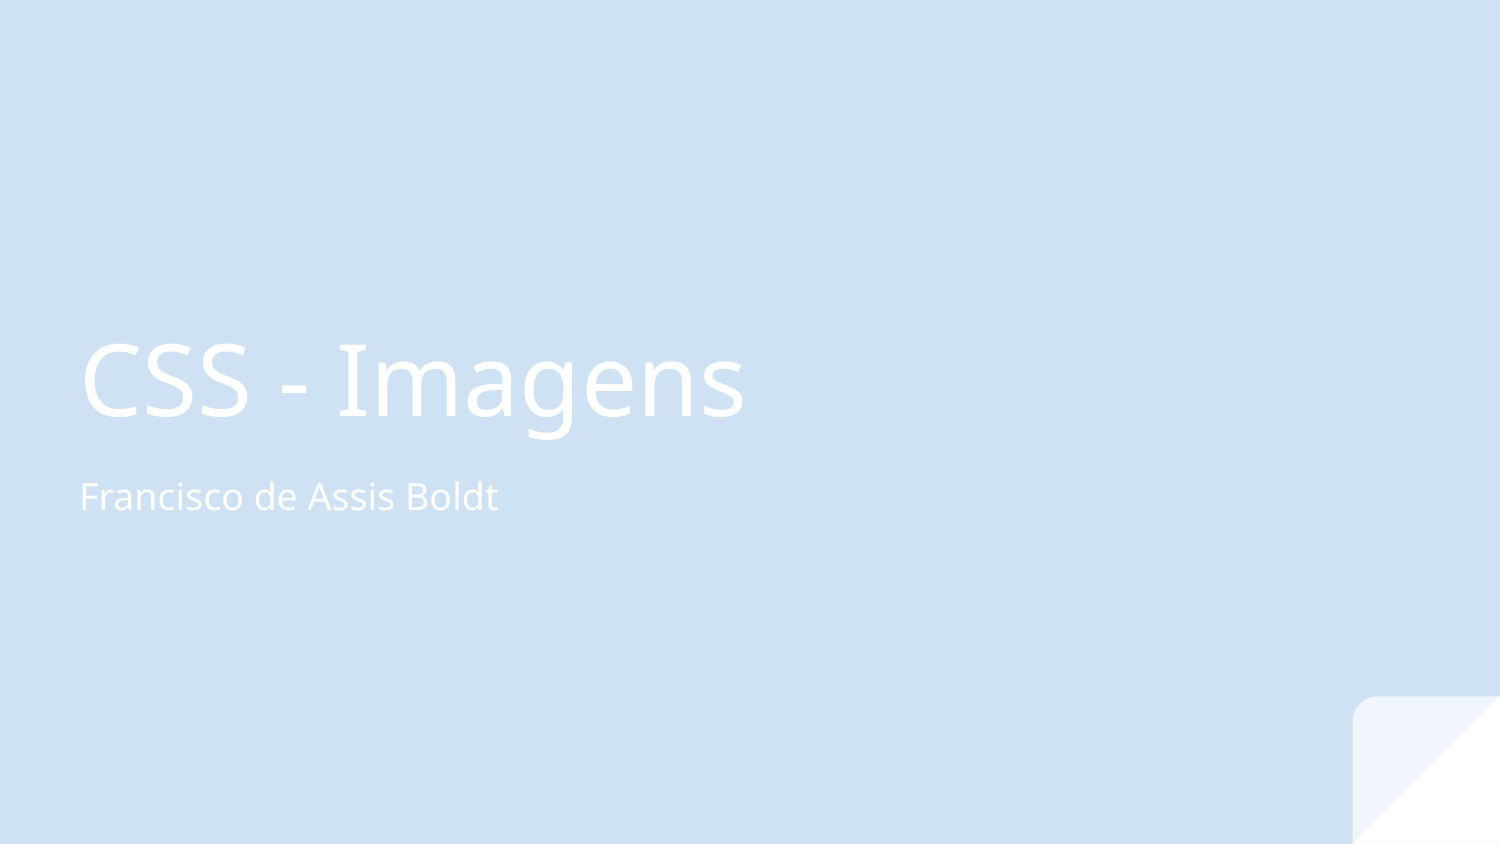

# CSS - Imagens
Francisco de Assis Boldt